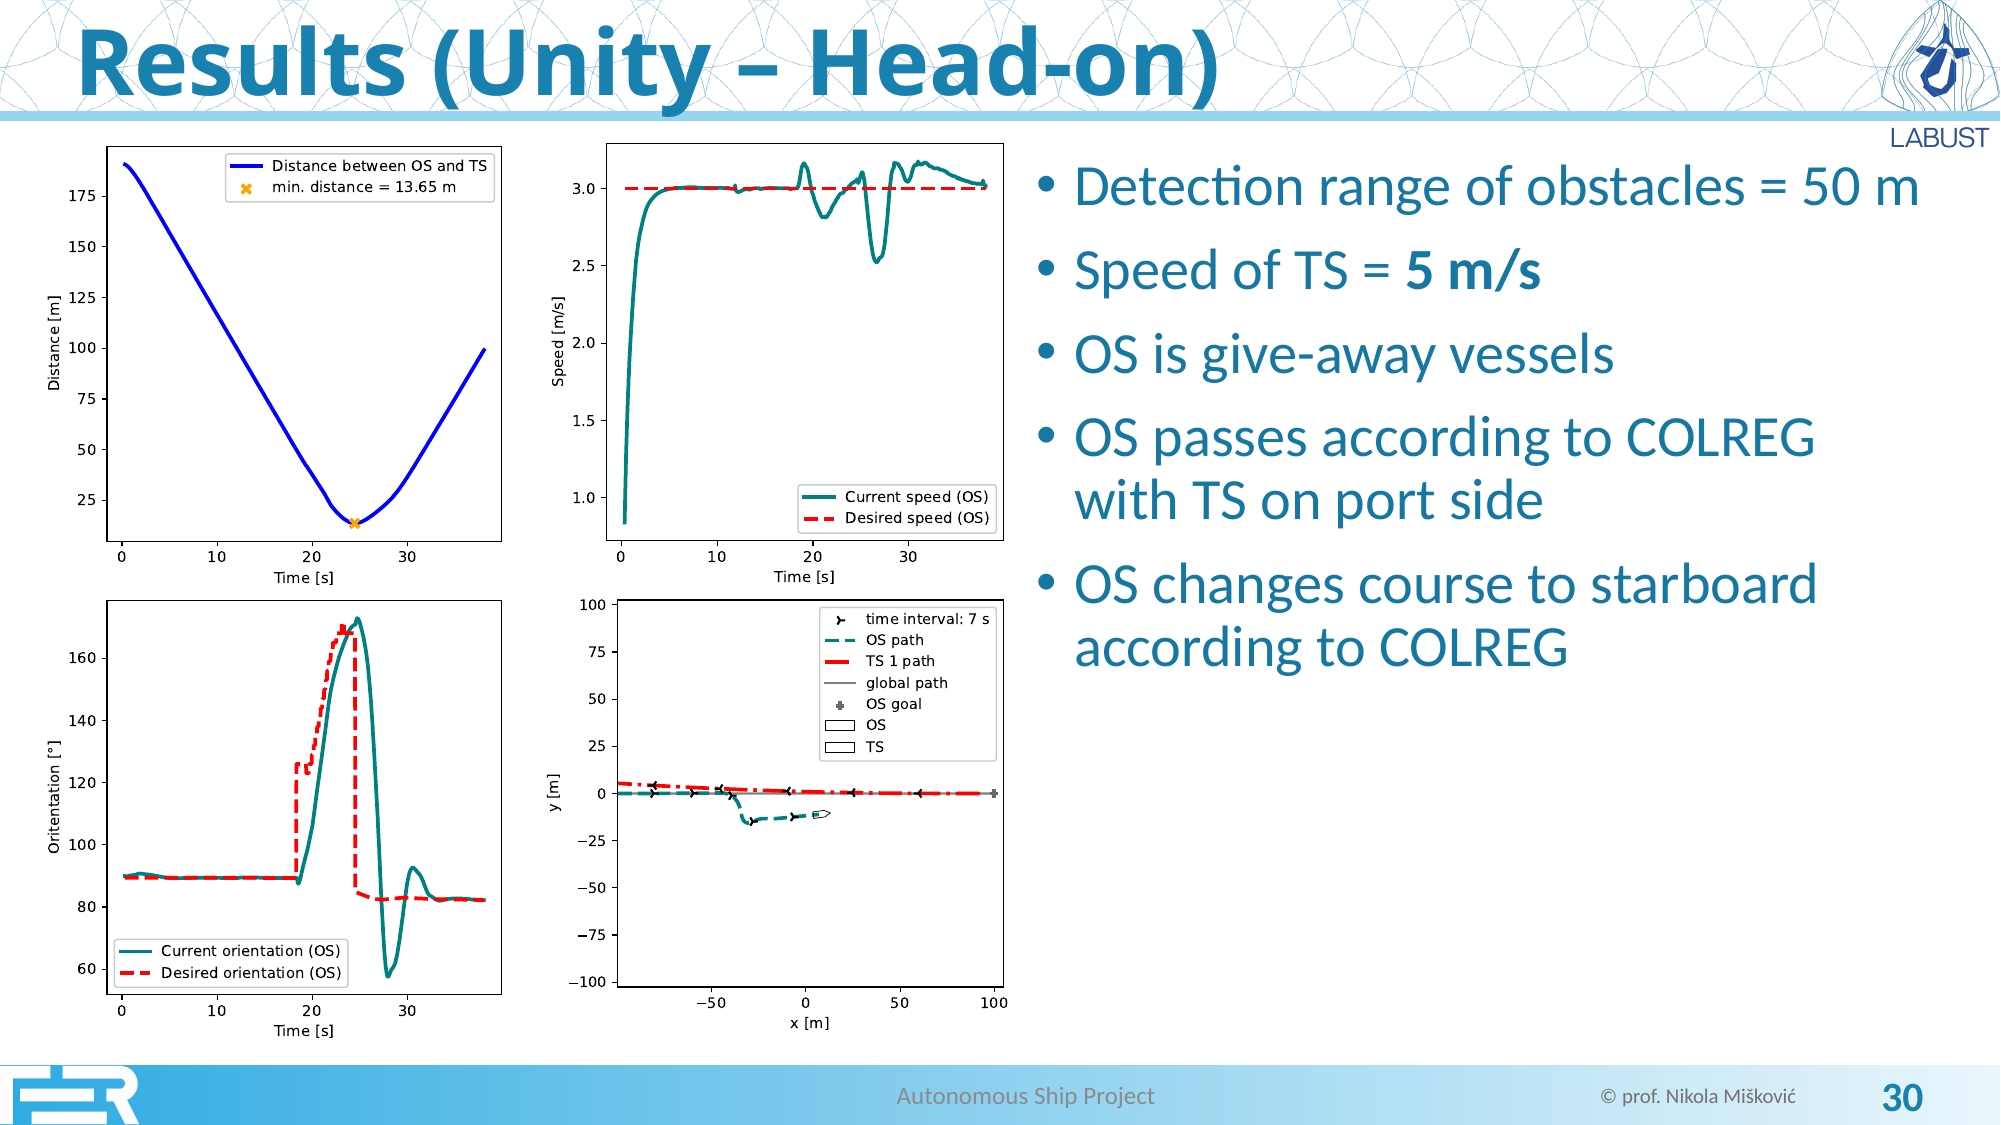

# Results (Unity – Head-on)
Detection range of obstacles = 50 m
Speed of TS = 5 m/s
OS is give-away vessels
OS passes according to COLREG with TS on port side
OS changes course to starboard according to COLREG
Guidance and Control of Marine Vehicles
30